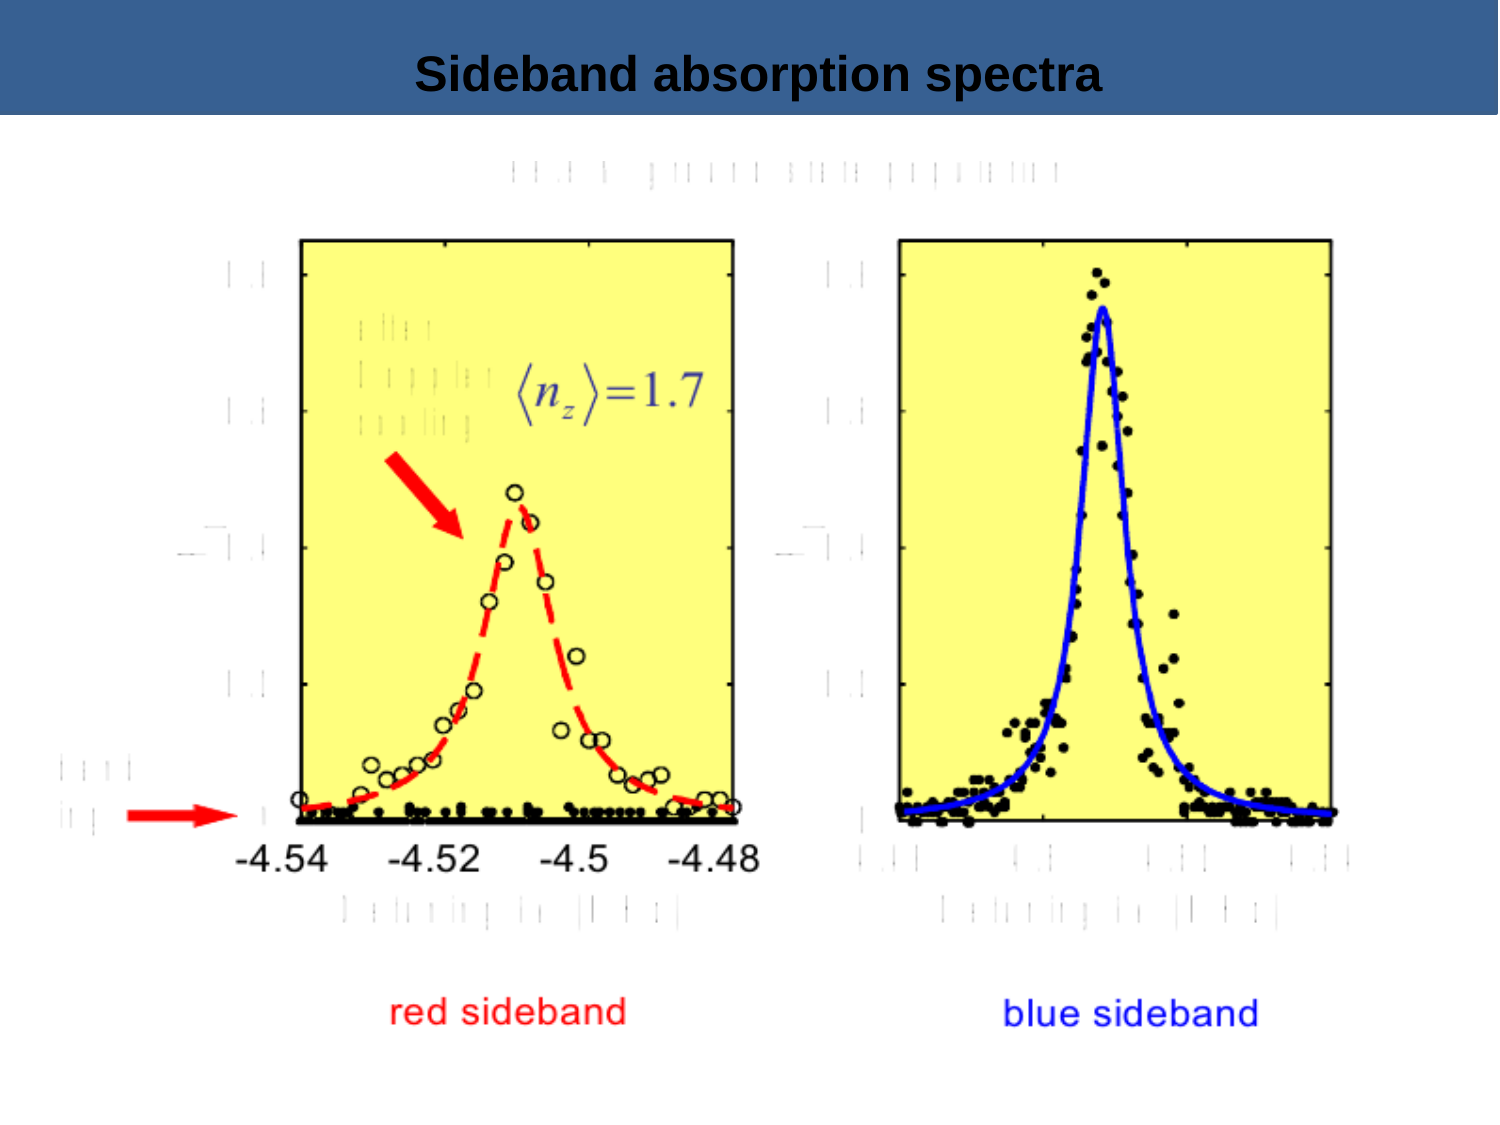

Sideband absorption spectra
-4.54 -4.52 -4.5 -4.48